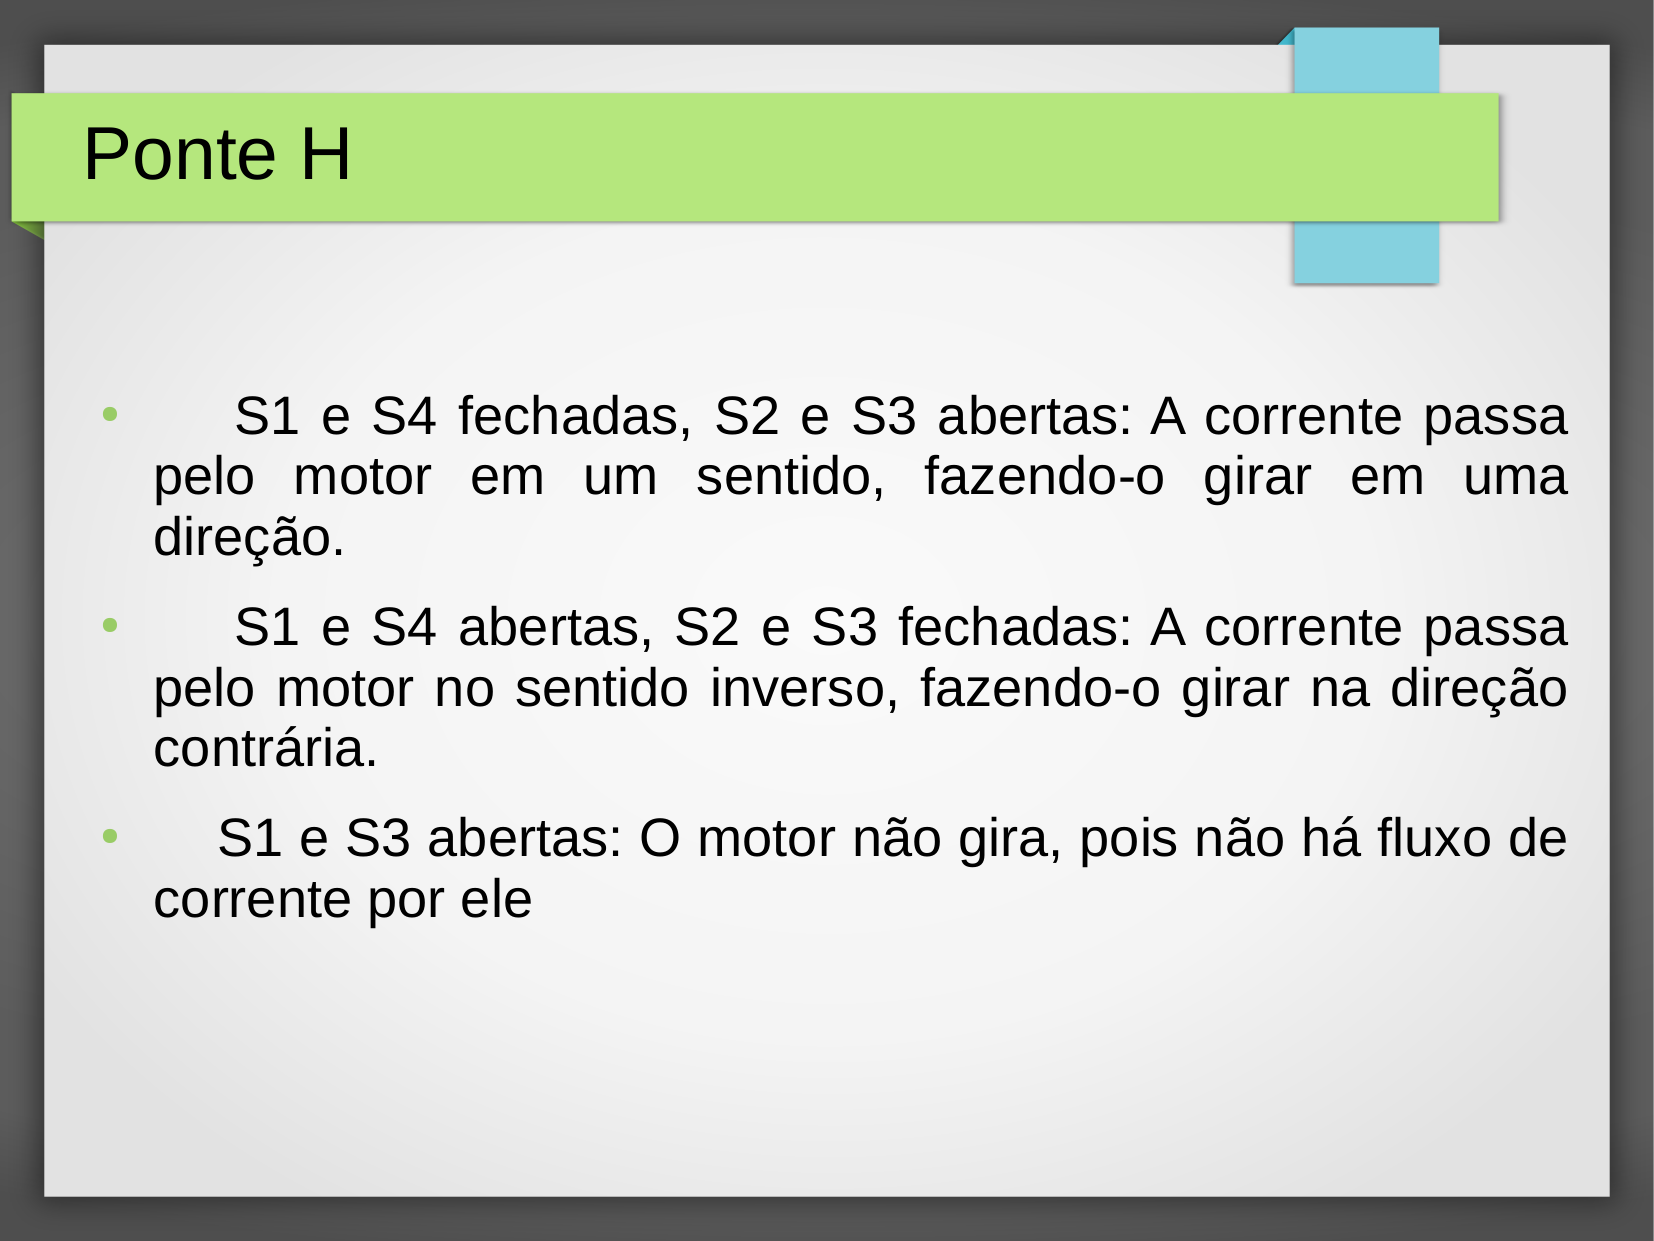

# Ponte H
 S1 e S4 fechadas, S2 e S3 abertas: A corrente passa pelo motor em um sentido, fazendo-o girar em uma direção.
 S1 e S4 abertas, S2 e S3 fechadas: A corrente passa pelo motor no sentido inverso, fazendo-o girar na direção contrária.
 S1 e S3 abertas: O motor não gira, pois não há fluxo de corrente por ele